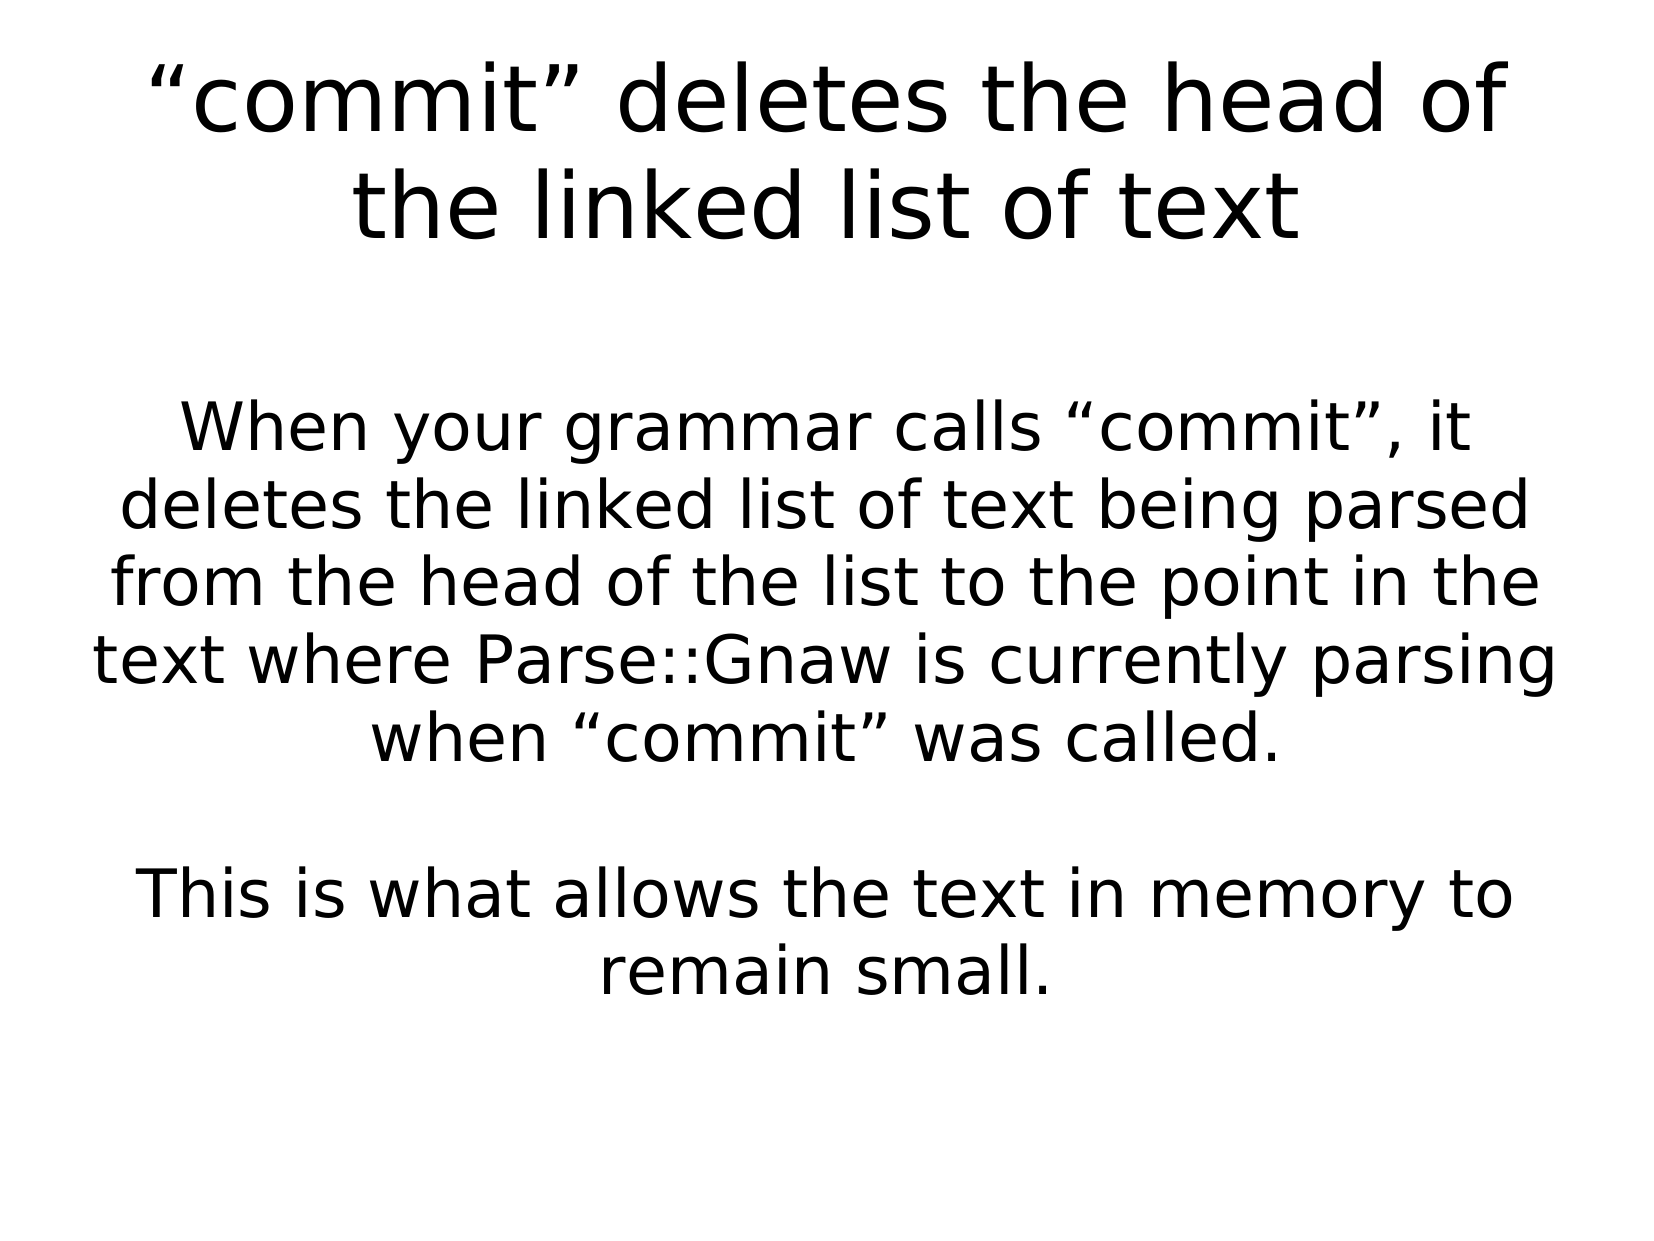

# “commit” deletes the head of the linked list of text
When your grammar calls “commit”, it deletes the linked list of text being parsed from the head of the list to the point in the text where Parse::Gnaw is currently parsing when “commit” was called.
This is what allows the text in memory to remain small.